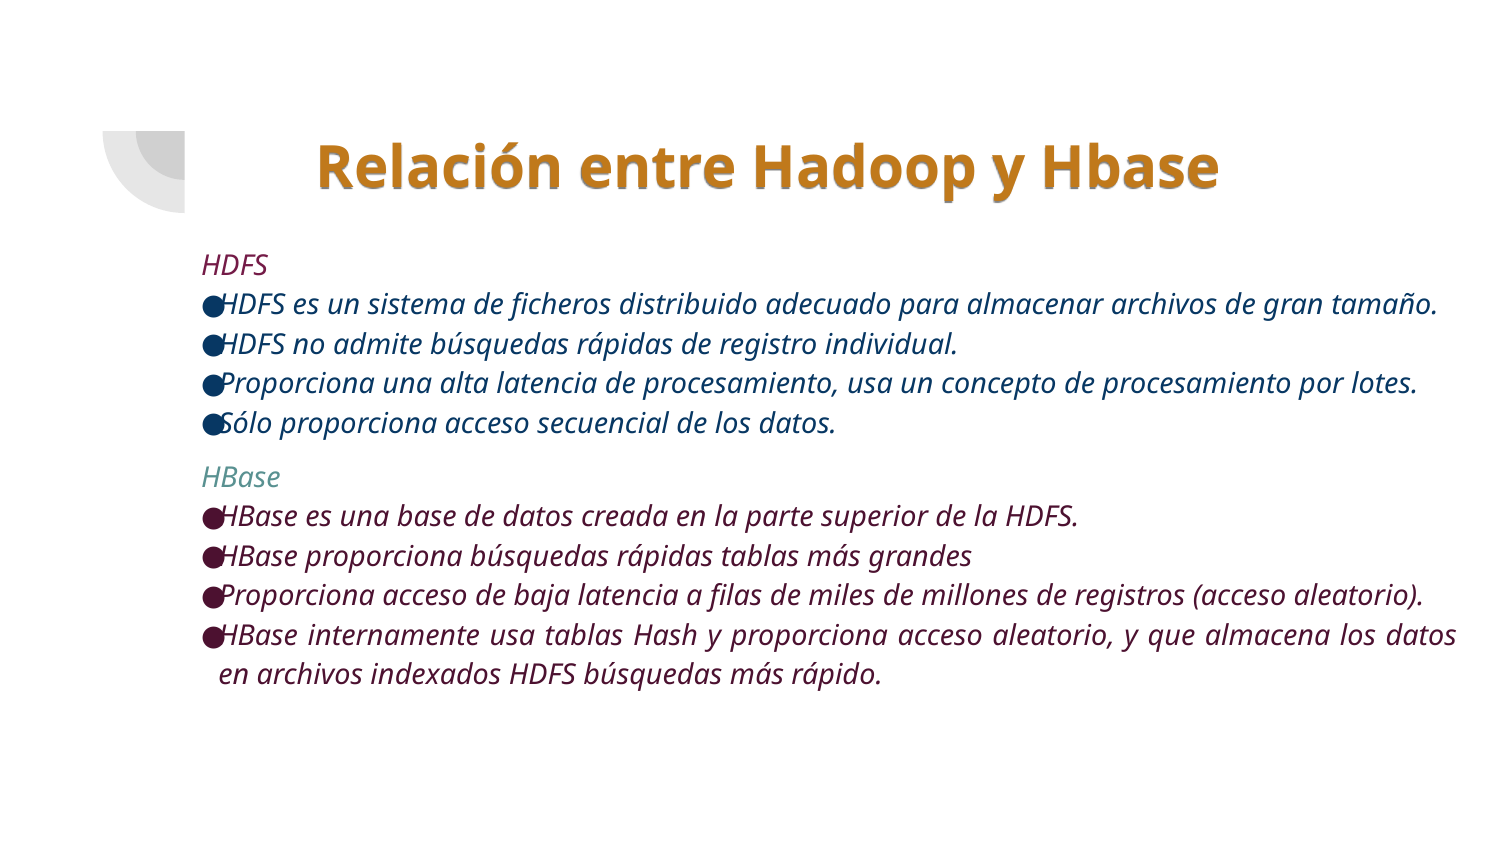

# Relación entre Hadoop y Hbase
HDFS
HDFS es un sistema de ficheros distribuido adecuado para almacenar archivos de gran tamaño.
HDFS no admite búsquedas rápidas de registro individual.
Proporciona una alta latencia de procesamiento, usa un concepto de procesamiento por lotes.
Sólo proporciona acceso secuencial de los datos.
HBase
HBase es una base de datos creada en la parte superior de la HDFS.
HBase proporciona búsquedas rápidas tablas más grandes
Proporciona acceso de baja latencia a filas de miles de millones de registros (acceso aleatorio).
HBase internamente usa tablas Hash y proporciona acceso aleatorio, y que almacena los datos en archivos indexados HDFS búsquedas más rápido.